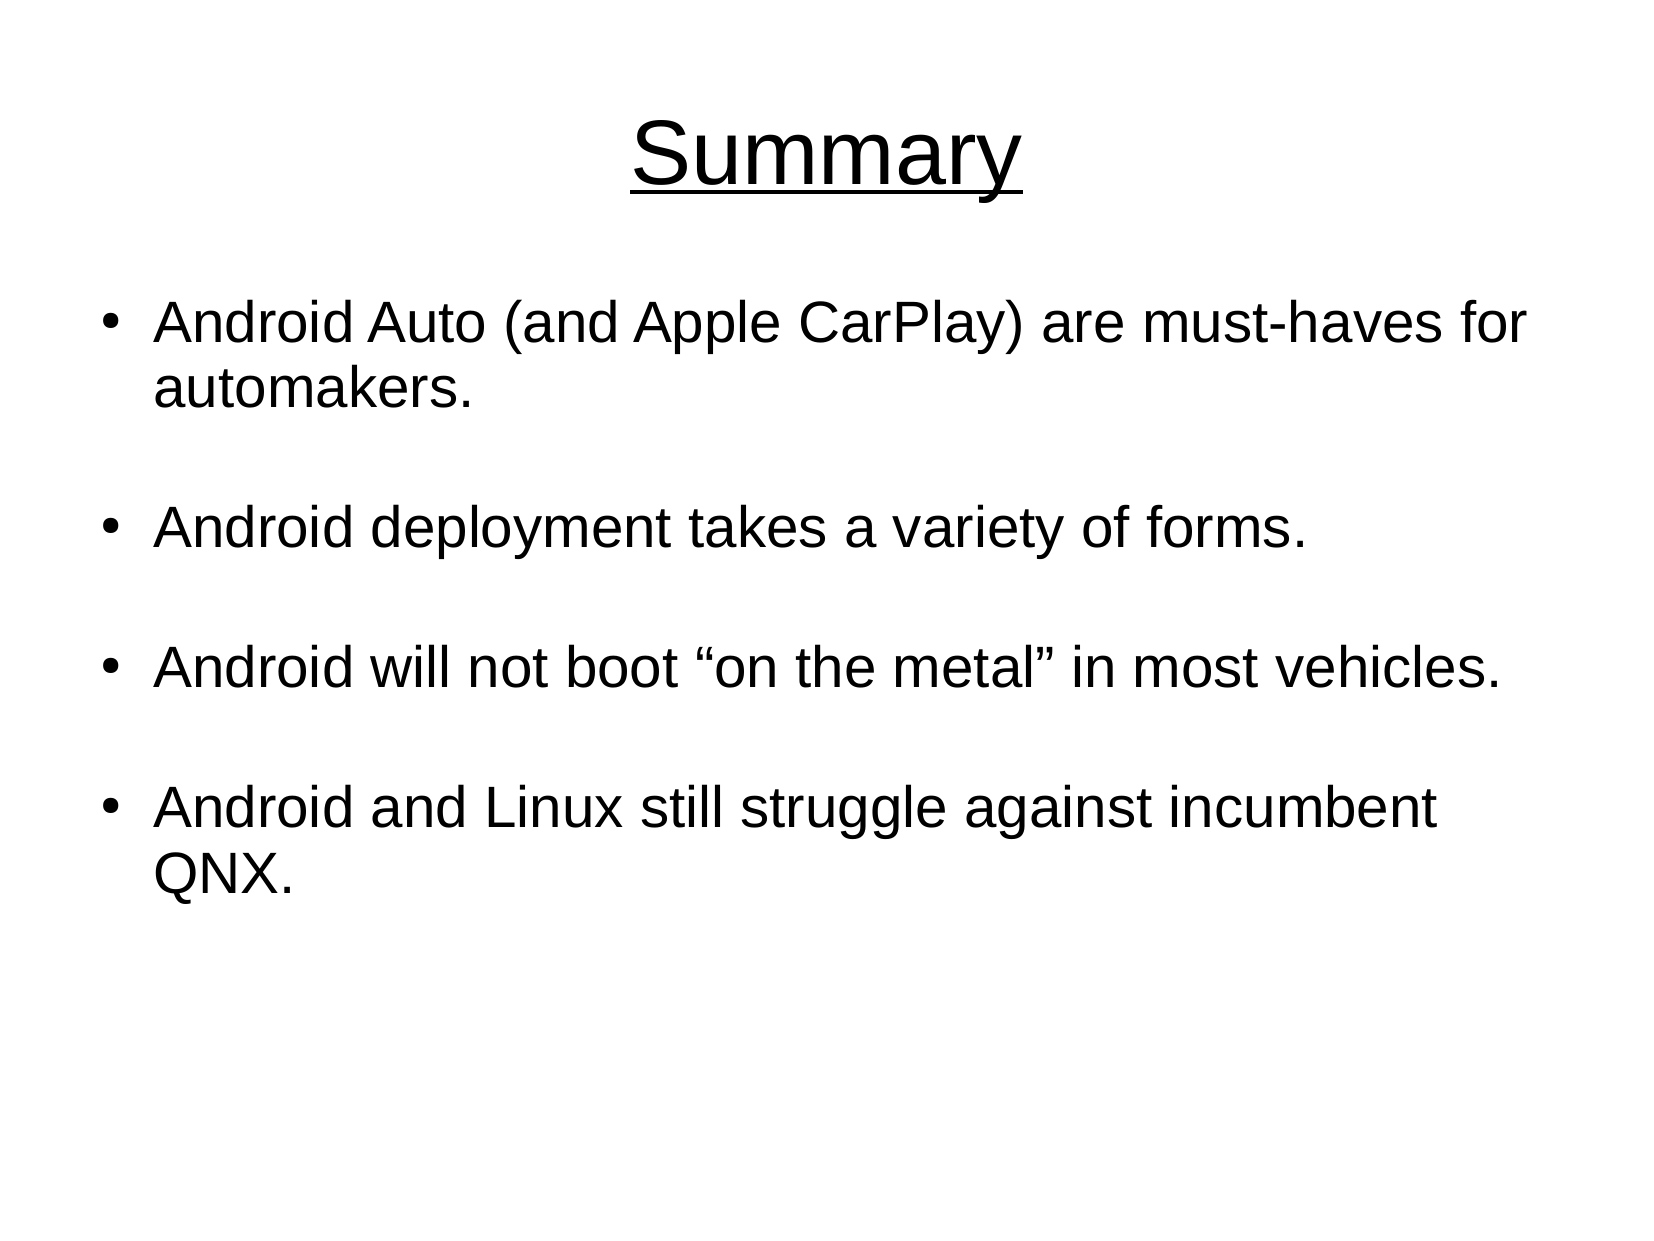

# Summary
Android Auto (and Apple CarPlay) are must-haves for automakers.
Android deployment takes a variety of forms.
Android will not boot “on the metal” in most vehicles.
Android and Linux still struggle against incumbent QNX.